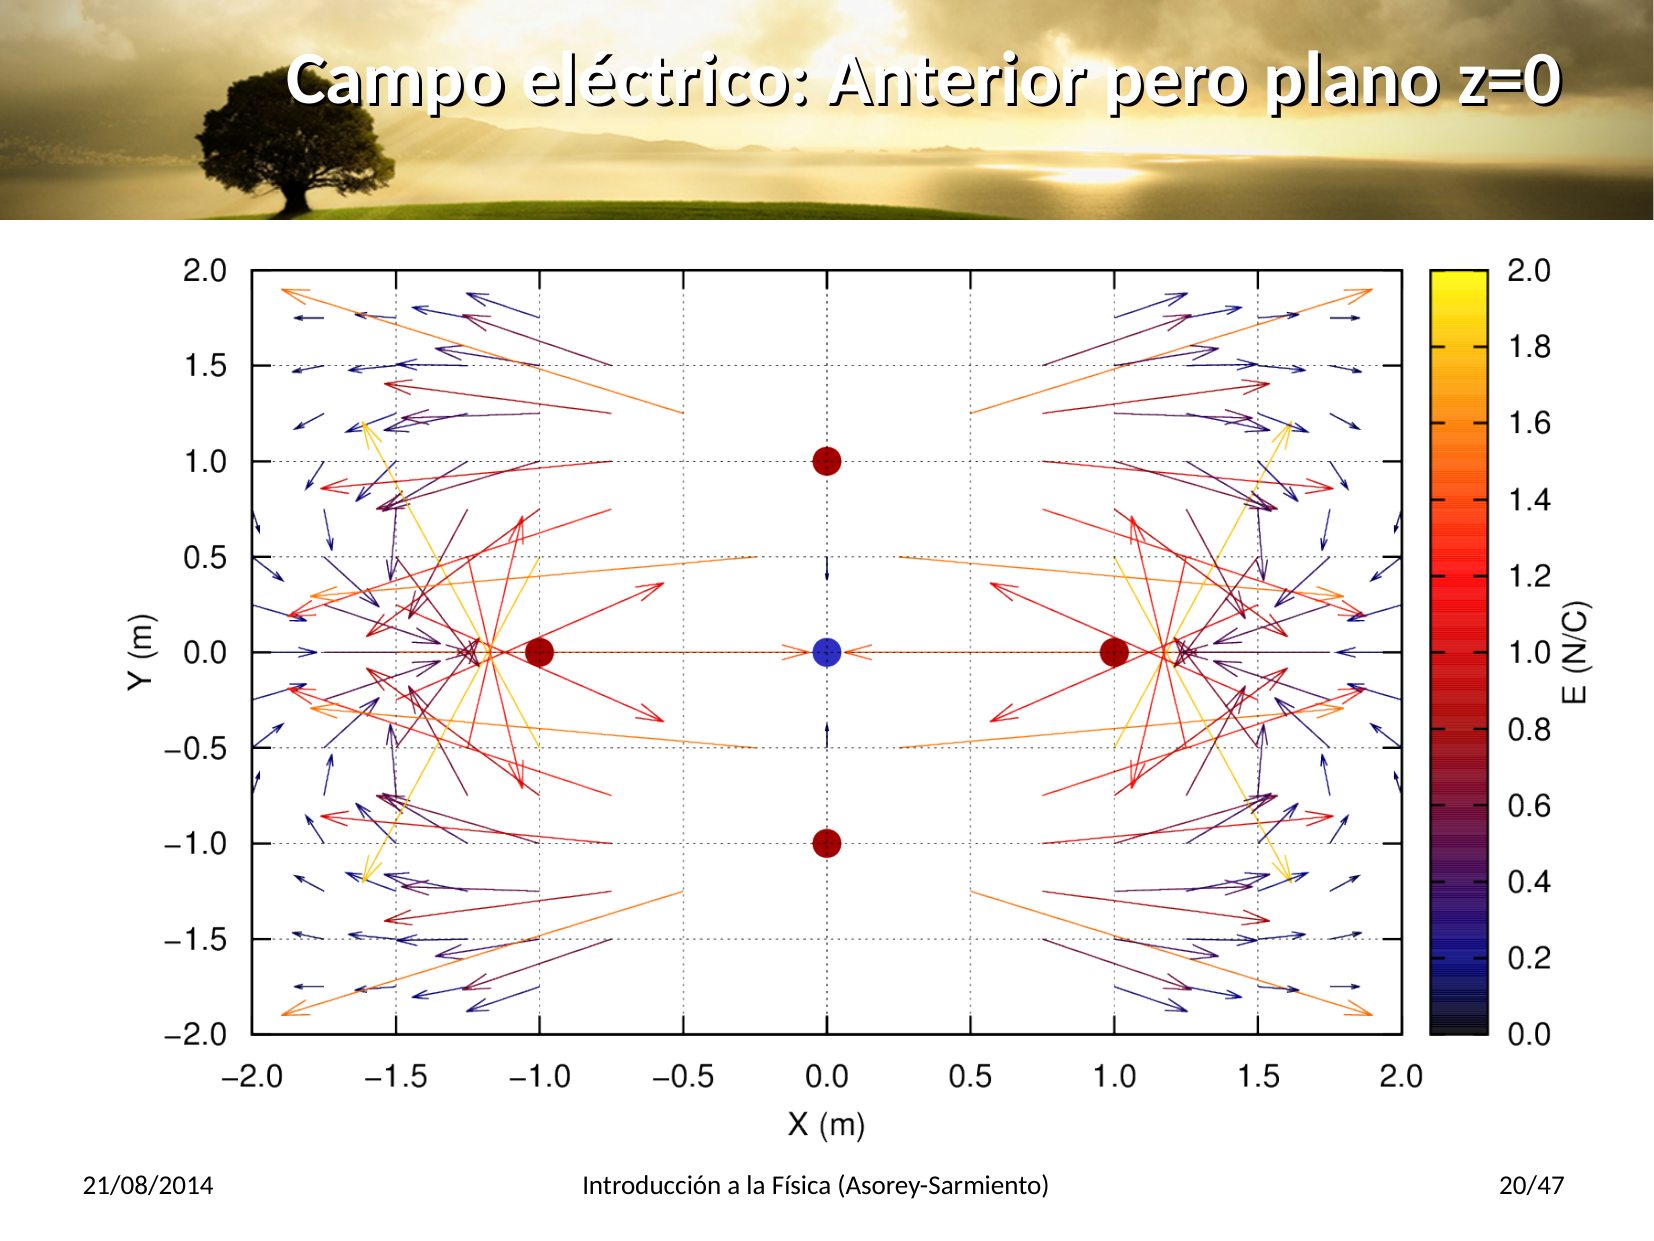

# Campo eléctrico: Anterior pero plano z=0
21/08/2014
Introducción a la Física (Asorey-Sarmiento)
20